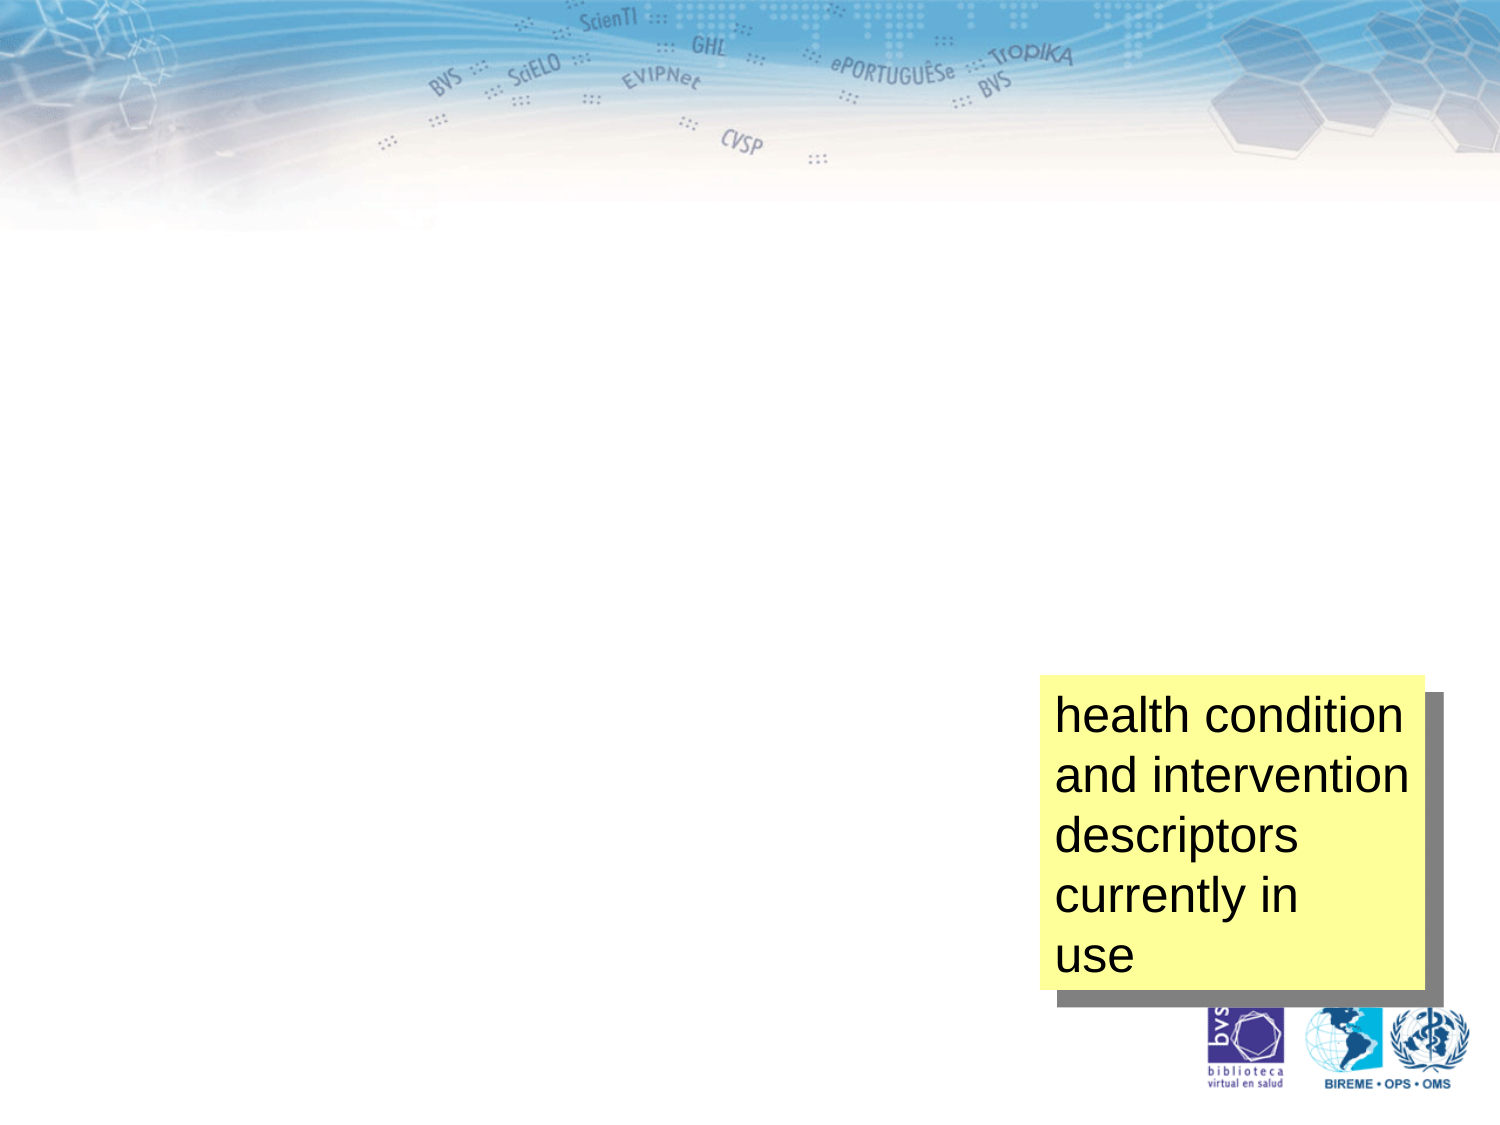

#
health condition
and intervention
descriptors
currently in
use